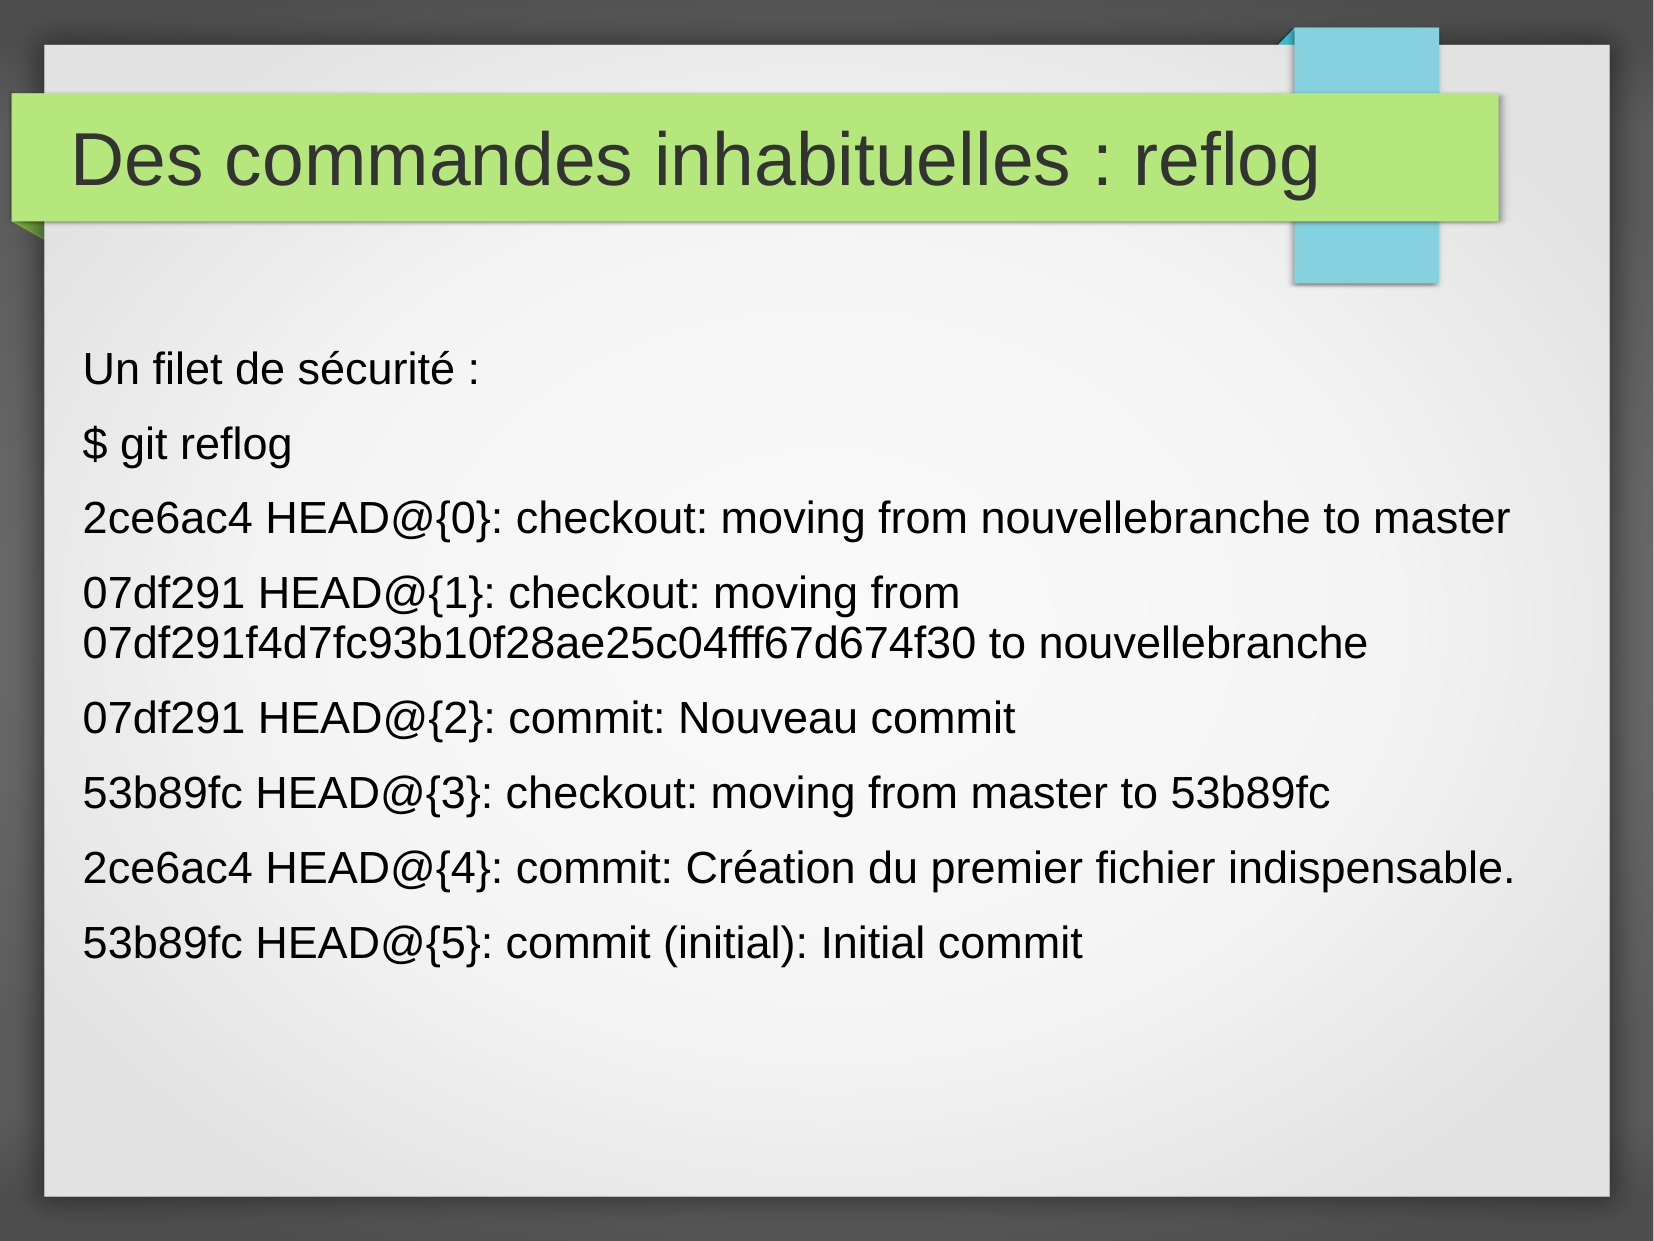

# Des commandes inhabituelles : reflog
Un filet de sécurité :
$ git reflog
2ce6ac4 HEAD@{0}: checkout: moving from nouvellebranche to master
07df291 HEAD@{1}: checkout: moving from 07df291f4d7fc93b10f28ae25c04fff67d674f30 to nouvellebranche
07df291 HEAD@{2}: commit: Nouveau commit
53b89fc HEAD@{3}: checkout: moving from master to 53b89fc
2ce6ac4 HEAD@{4}: commit: Création du premier fichier indispensable.
53b89fc HEAD@{5}: commit (initial): Initial commit